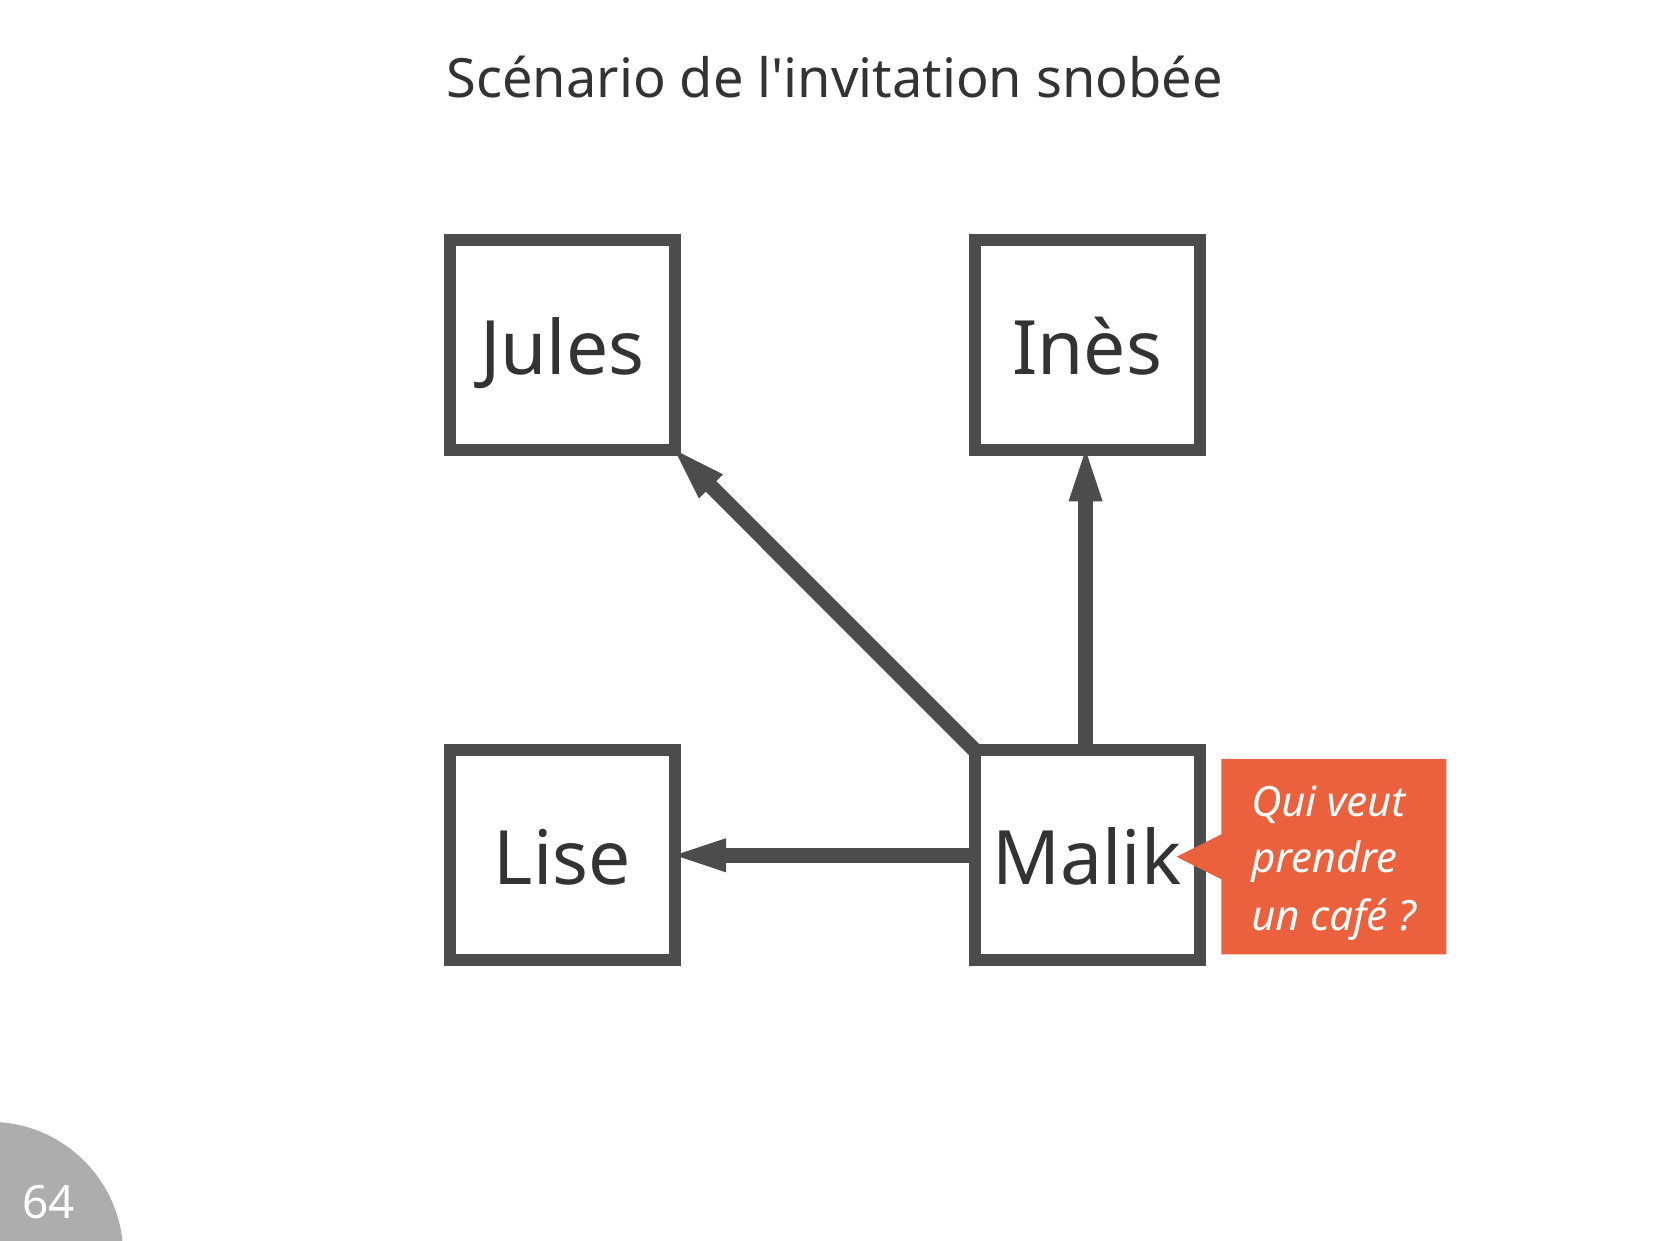

Scénario de l'invitation snobée
Jules
Inès
Lise
Malik
Qui veut
prendre
un café ?
64